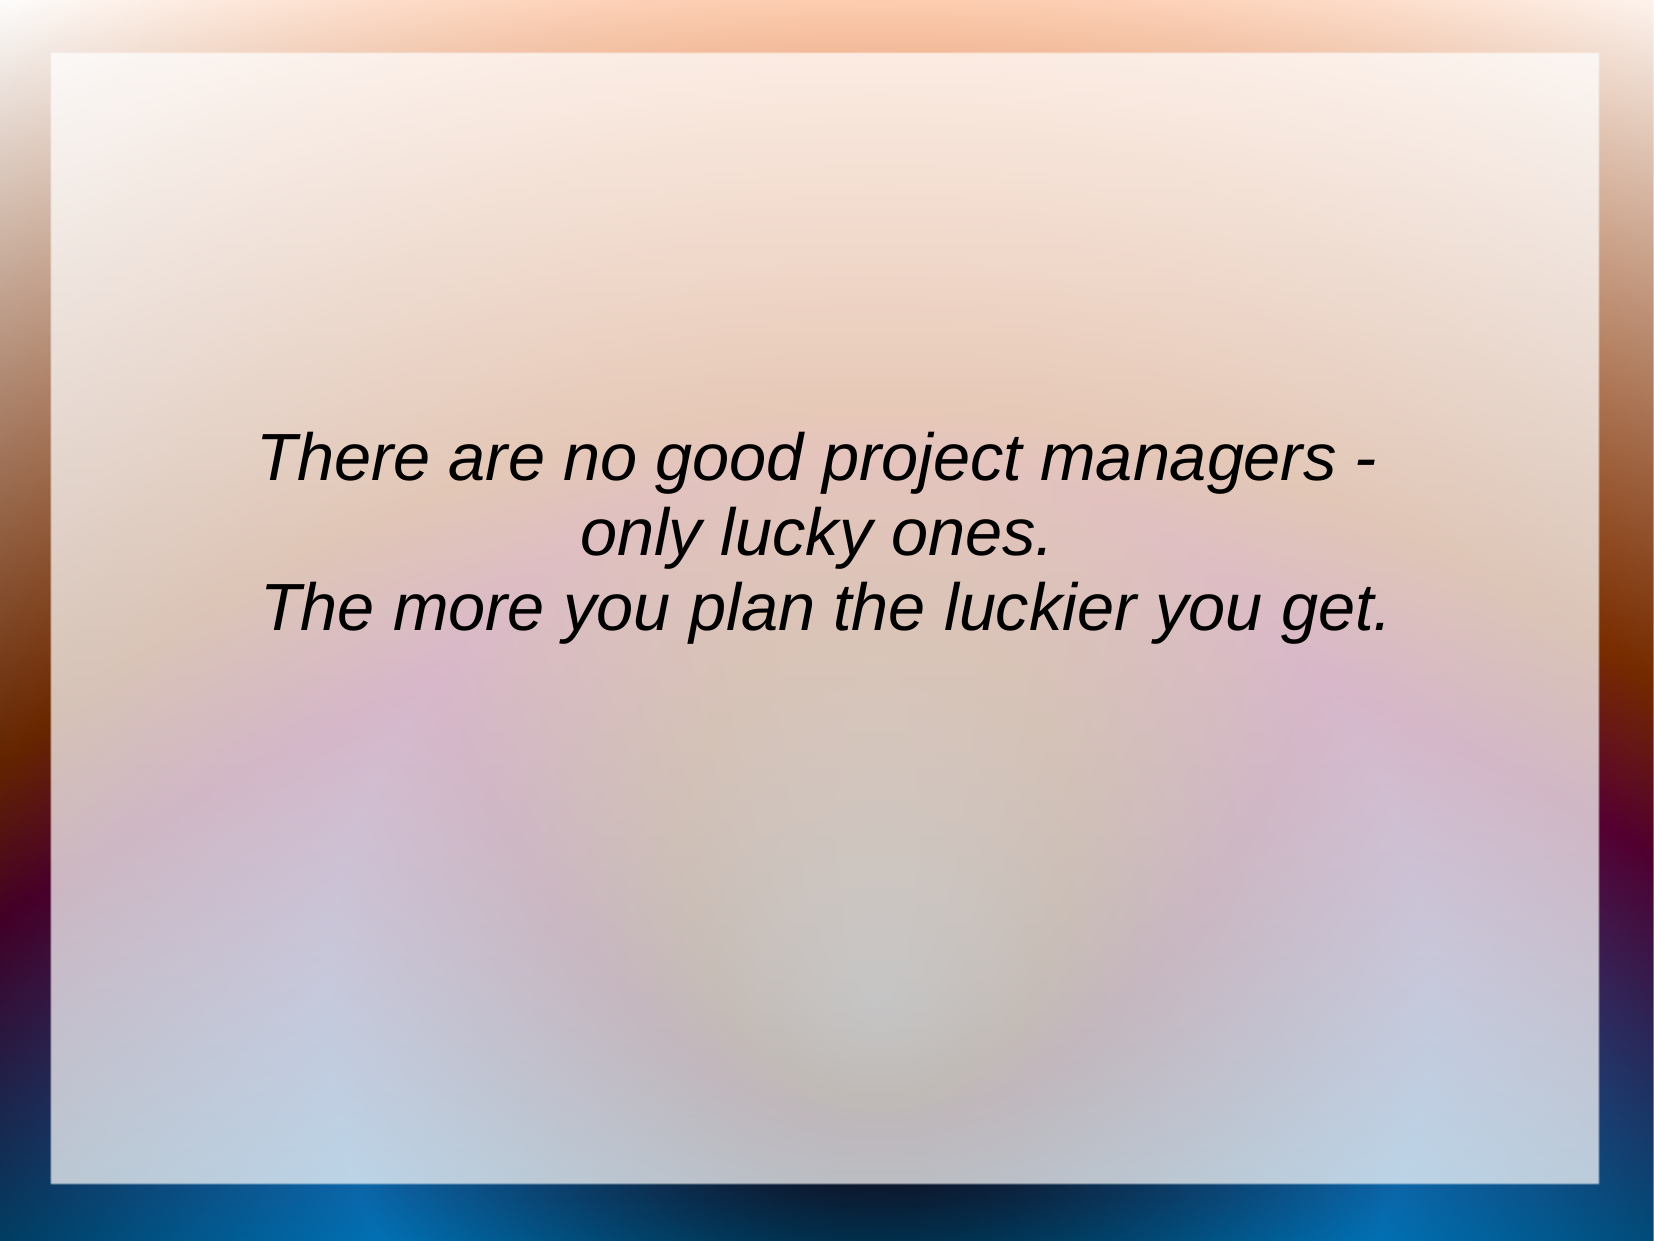

# There are no good project managers -
only lucky ones.
The more you plan the luckier you get.